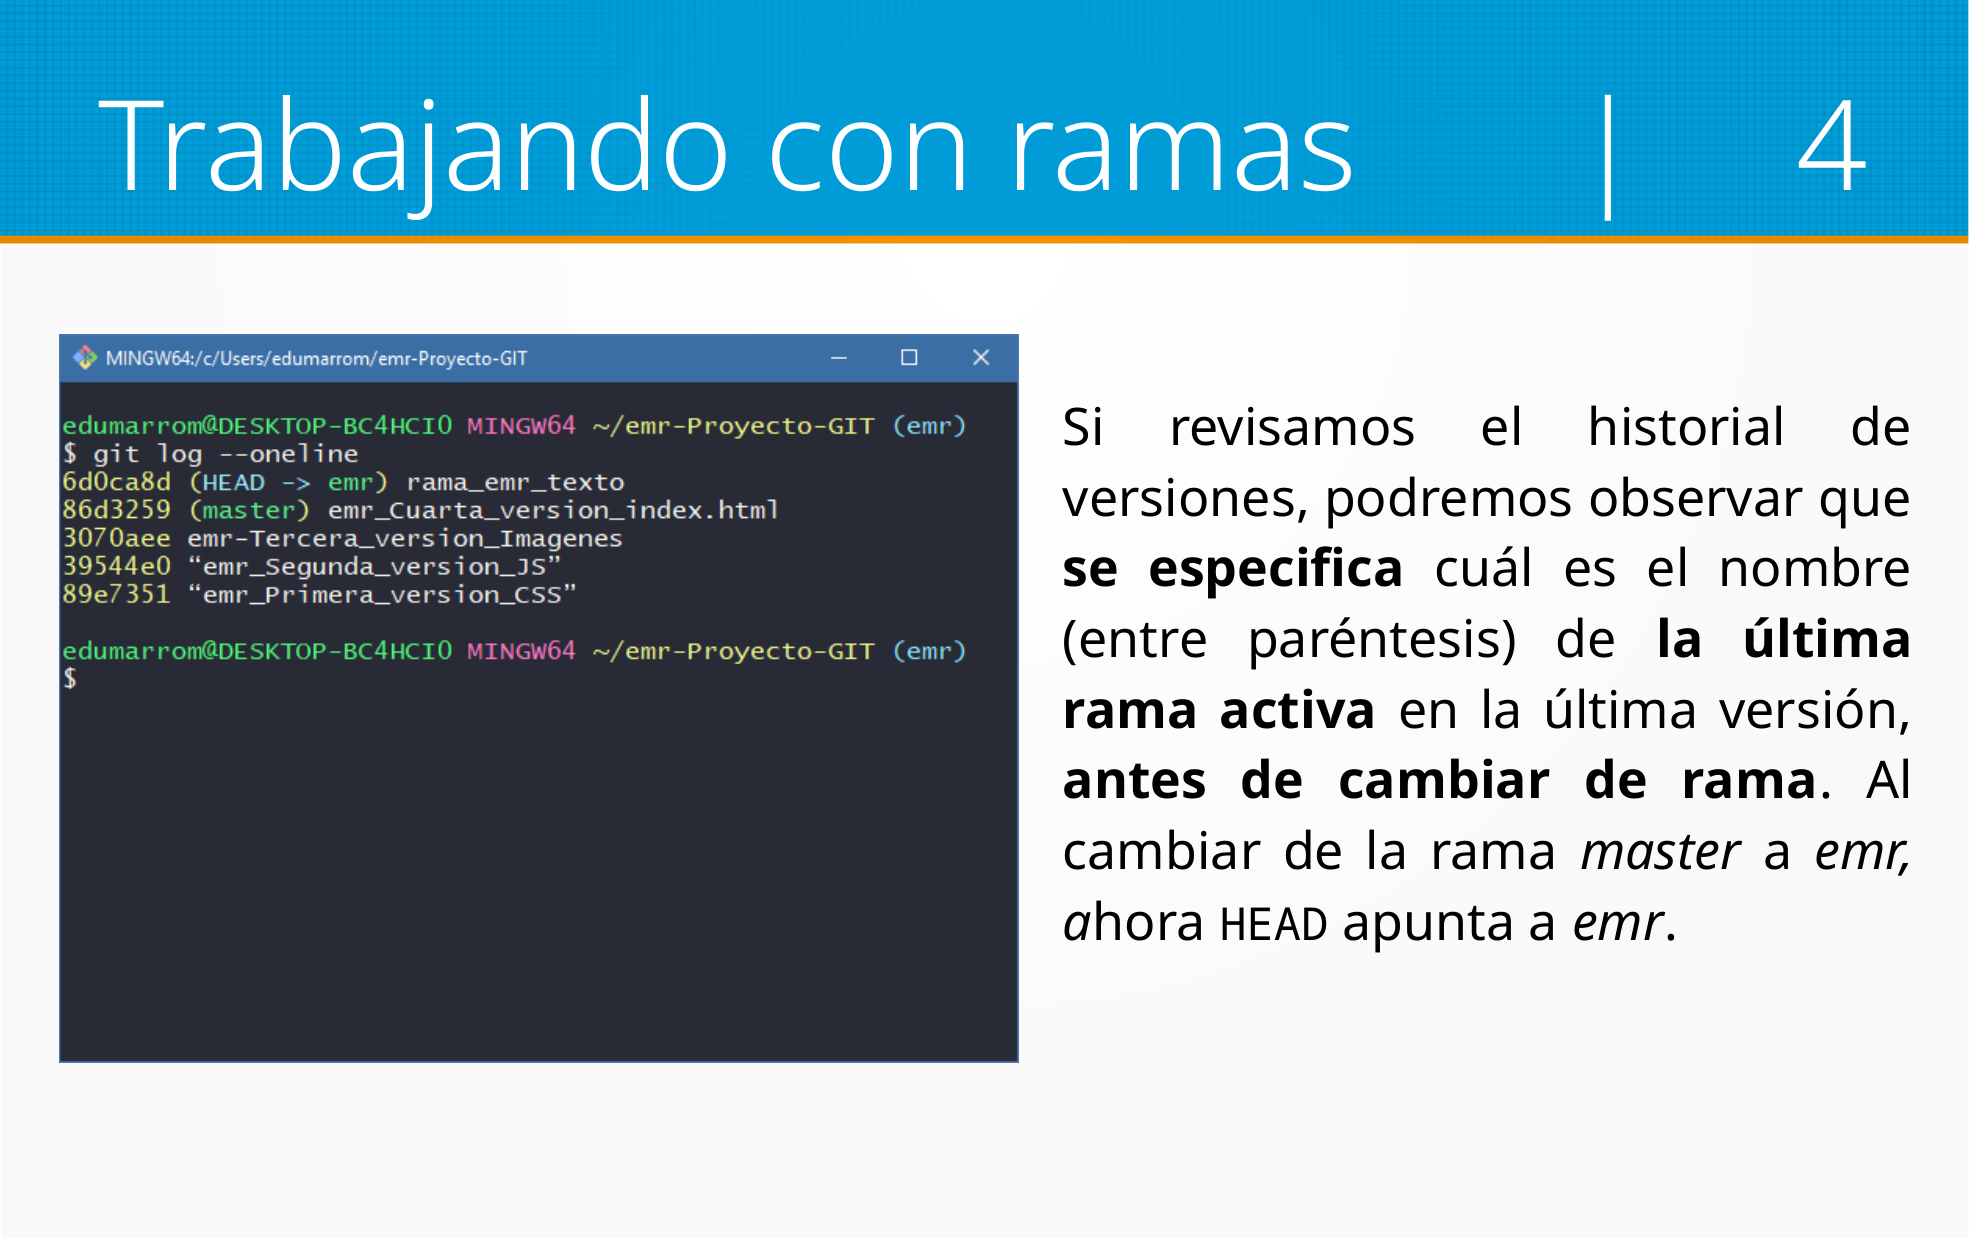

# Trabajando con ramas			|			4
Si revisamos el historial de versiones, podremos observar que se especifica cuál es el nombre (entre paréntesis) de la última rama activa en la última versión, antes de cambiar de rama. Al cambiar de la rama master a emr, ahora HEAD apunta a emr.